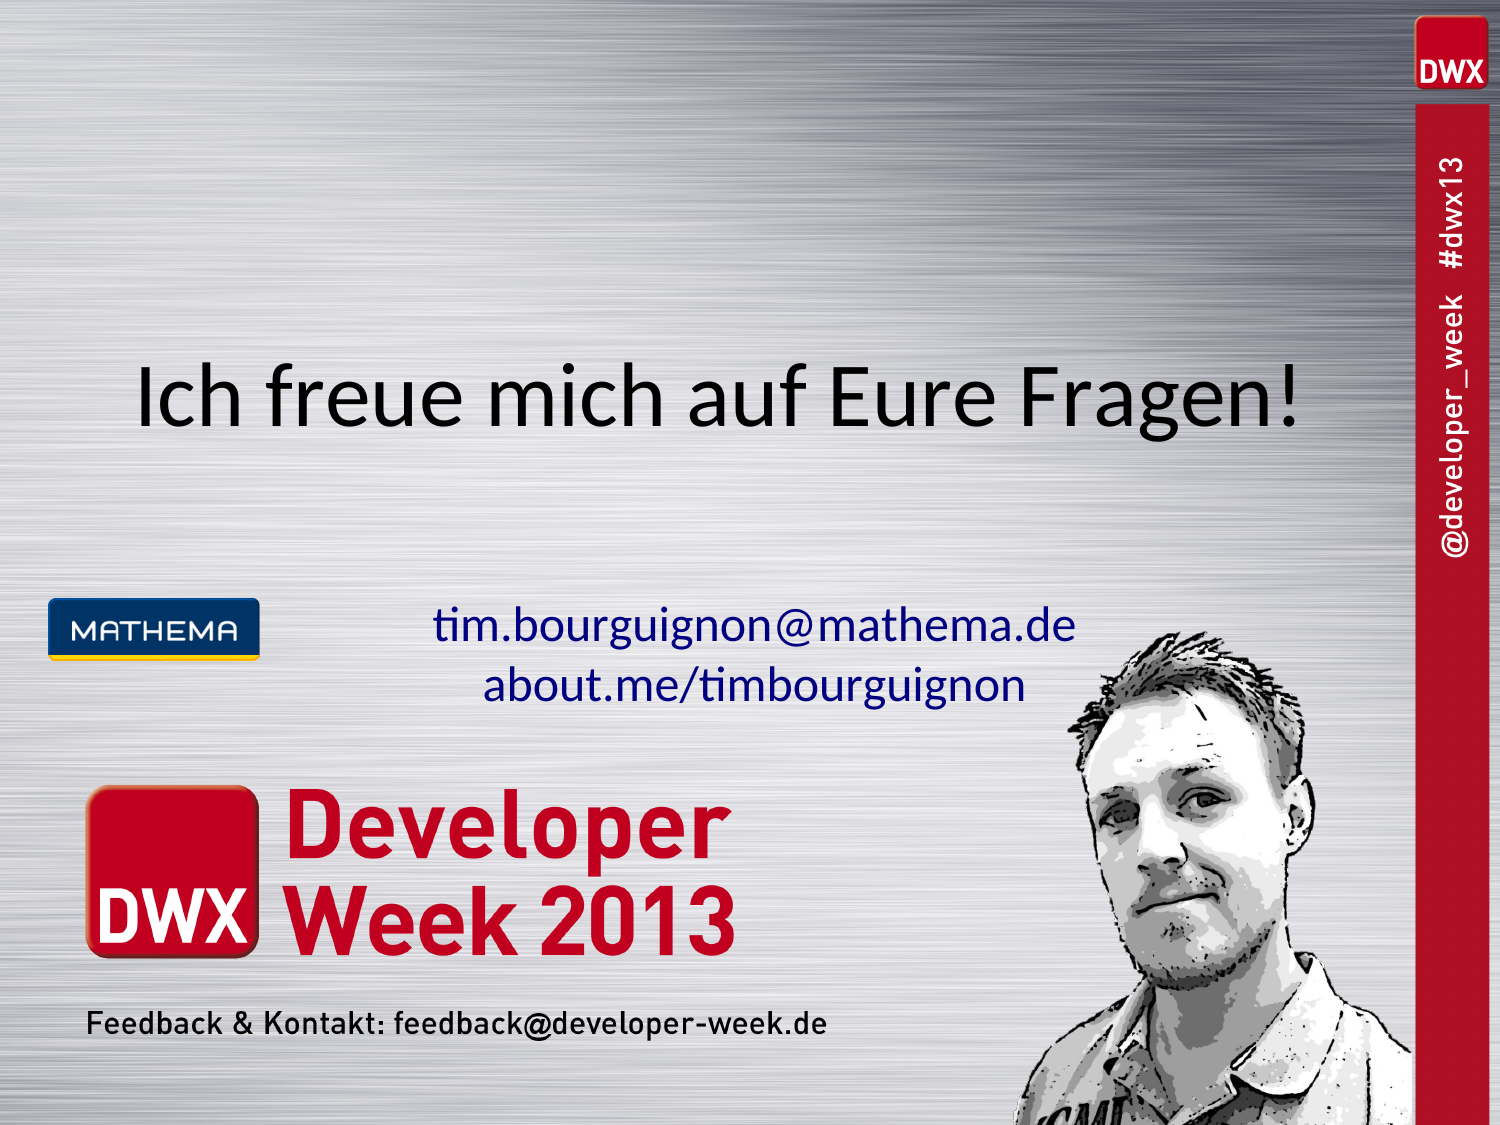

Ich freue mich auf Eure Fragen!
tim.bourguignon@mathema.de
about.me/timbourguignon
50